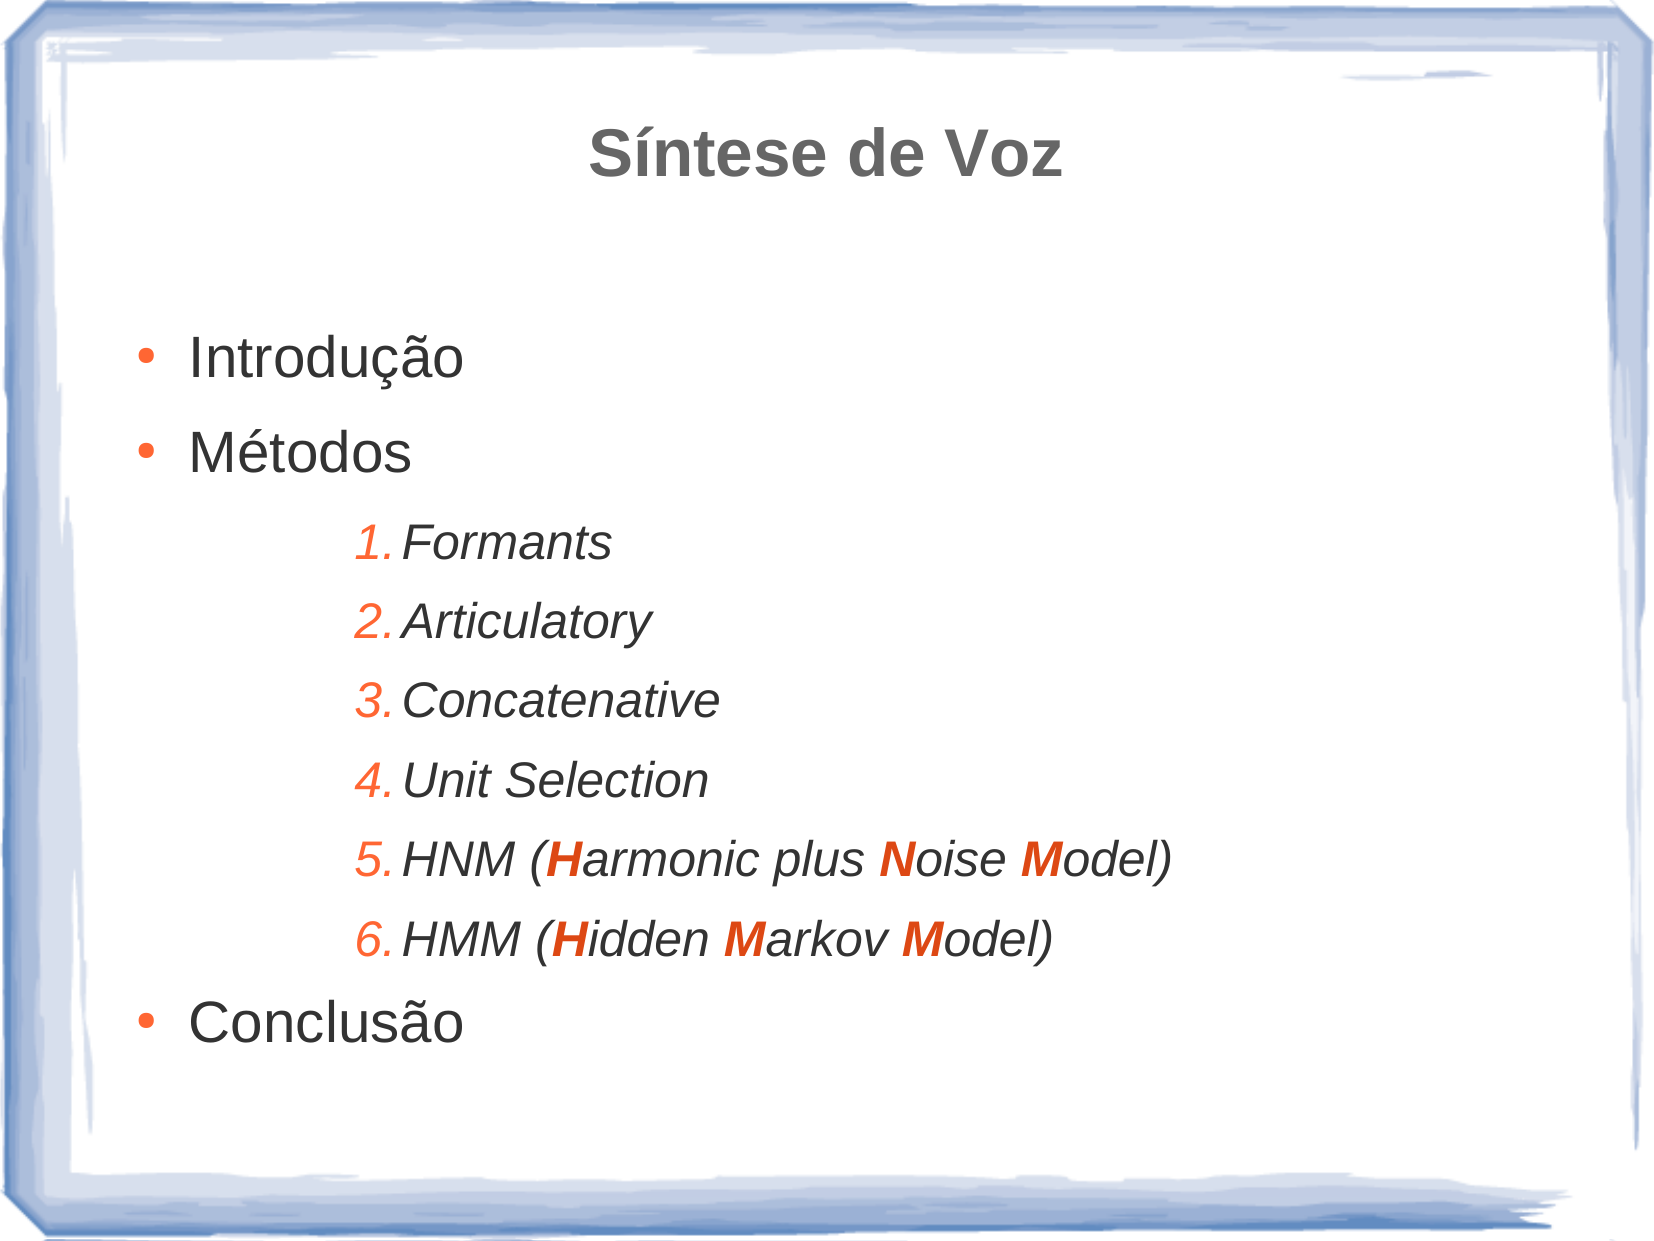

# Síntese de Voz
Introdução
Métodos
Formants
Articulatory
Concatenative
Unit Selection
HNM (Harmonic plus Noise Model)
HMM (Hidden Markov Model)
Conclusão